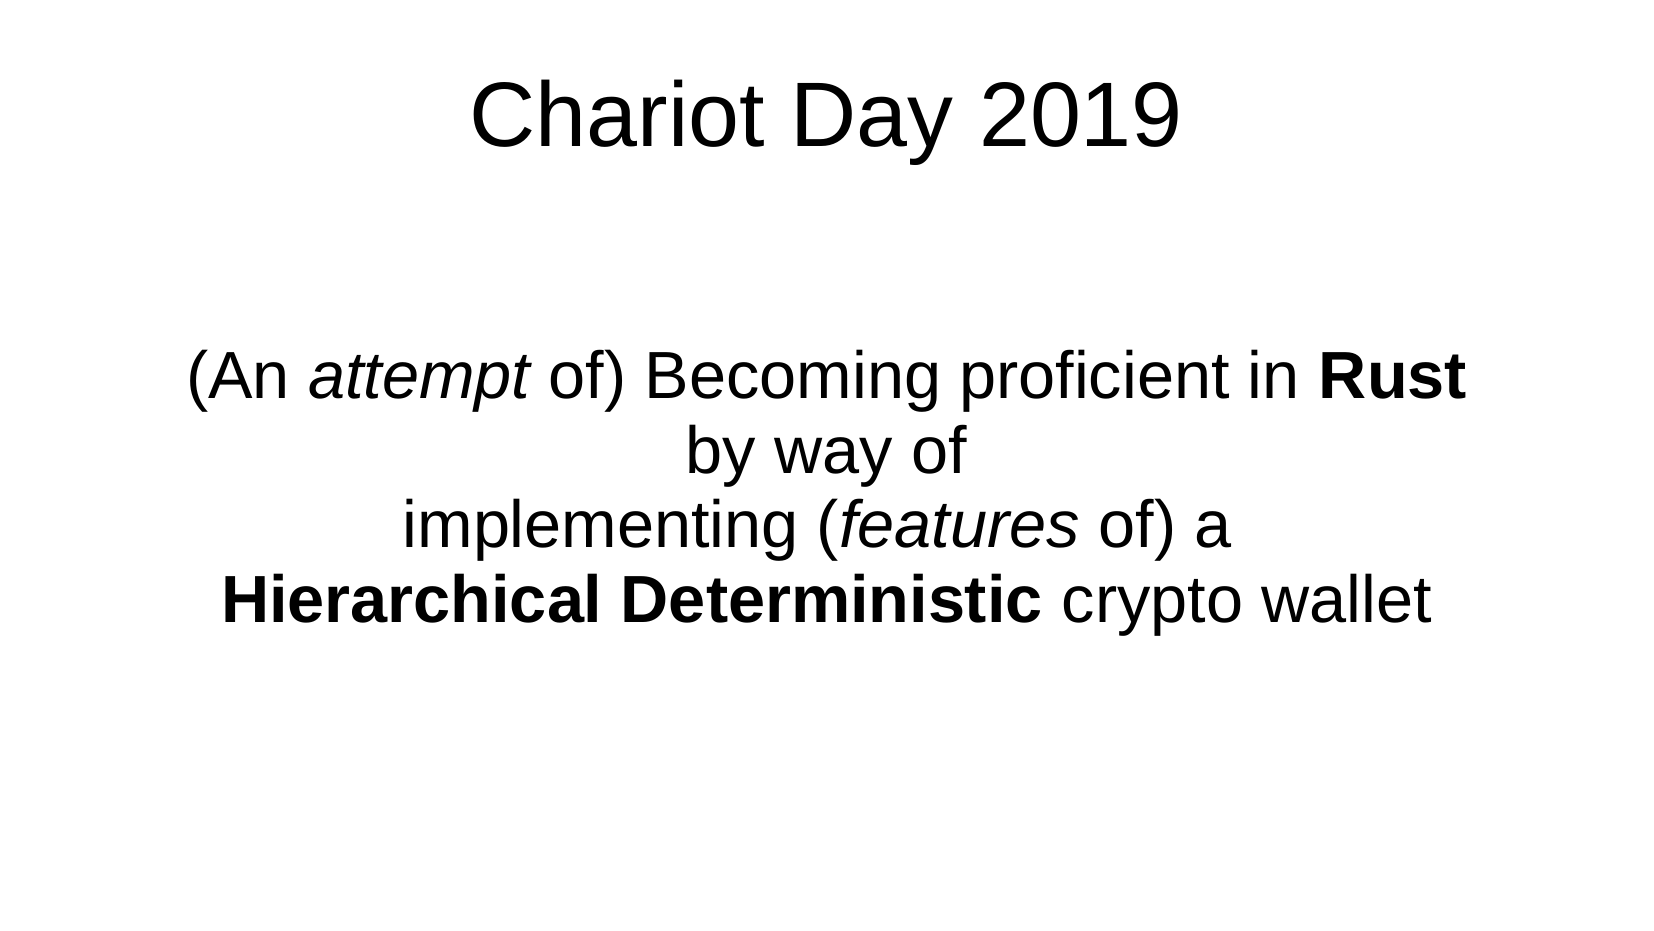

# Chariot Day 2019
(An attempt of) Becoming proficient in Rust
by way of
implementing (features of) a
Hierarchical Deterministic crypto wallet